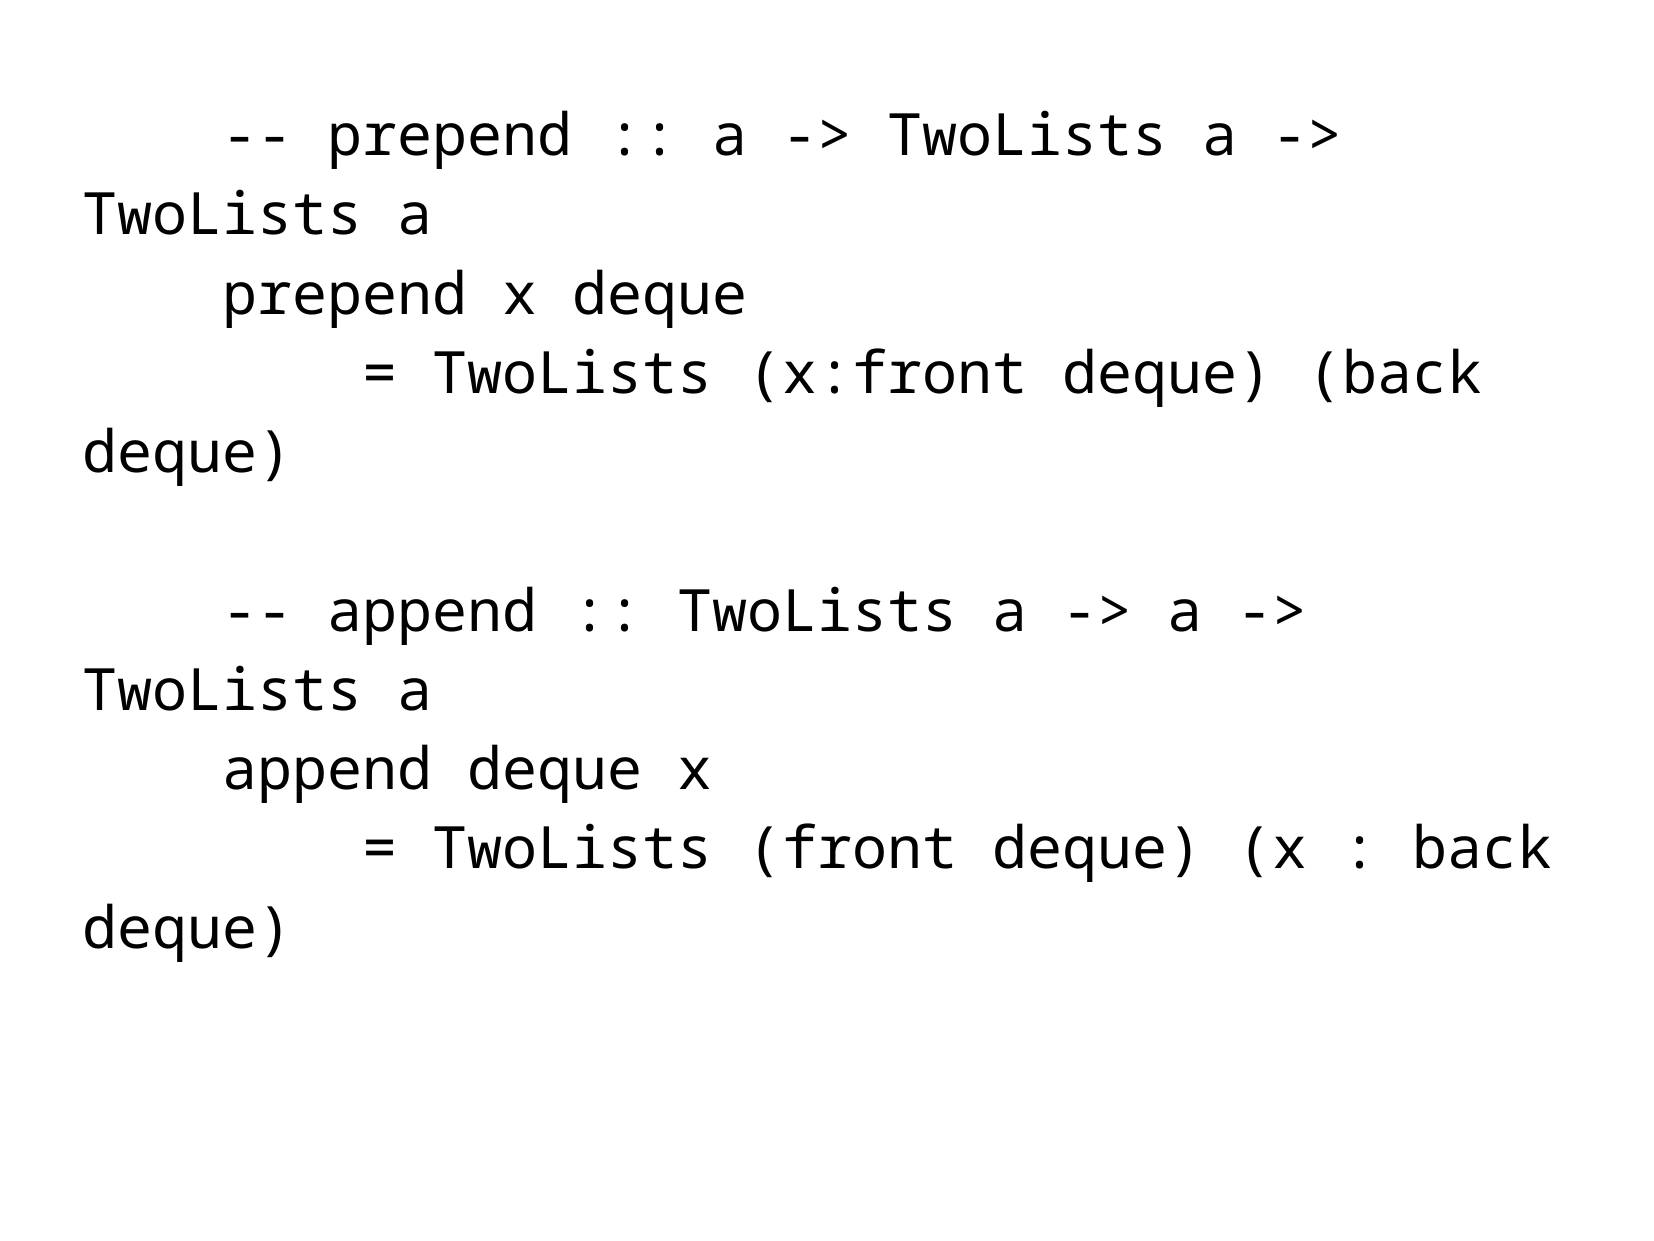

# -- prepend :: a -> TwoLists a -> TwoLists a
 prepend x deque
 = TwoLists (x:front deque) (back deque)
 -- append :: TwoLists a -> a -> TwoLists a
 append deque x
 = TwoLists (front deque) (x : back deque)